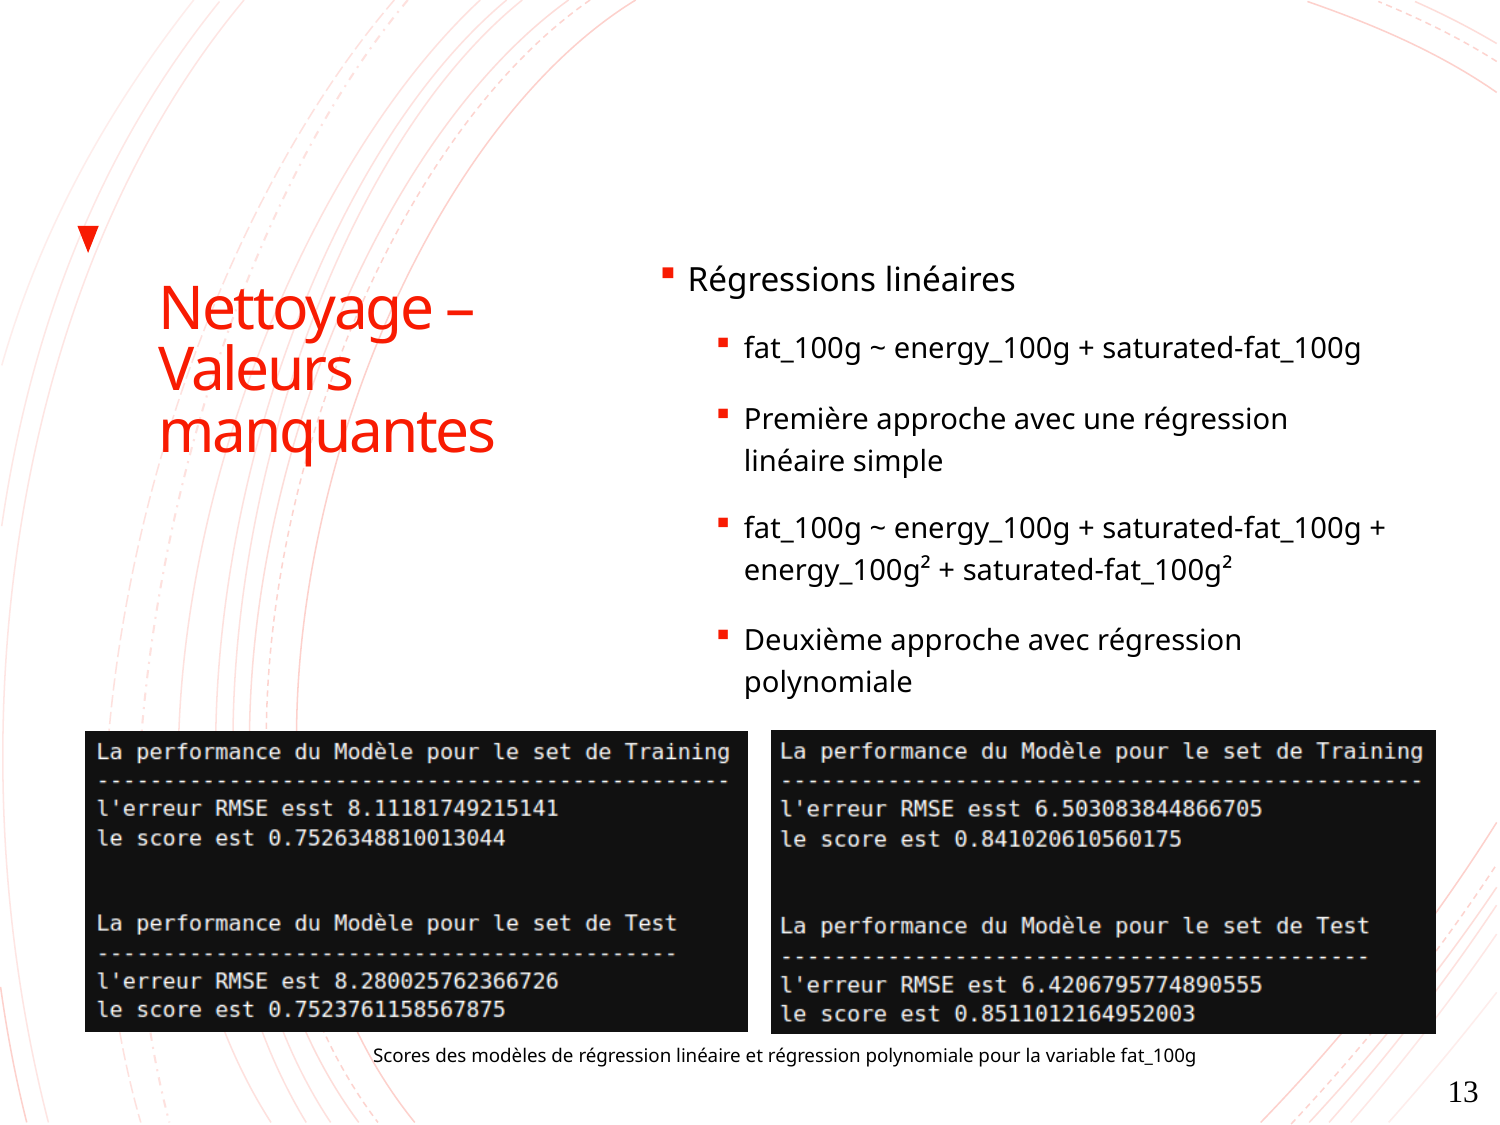

# Nettoyage – Valeurs manquantes
Régressions linéaires
fat_100g ~ energy_100g + saturated-fat_100g
Première approche avec une régression linéaire simple
fat_100g ~ energy_100g + saturated-fat_100g + energy_100g² + saturated-fat_100g²
Deuxième approche avec régression polynomiale
Scores des modèles de régression linéaire et régression polynomiale pour la variable fat_100g